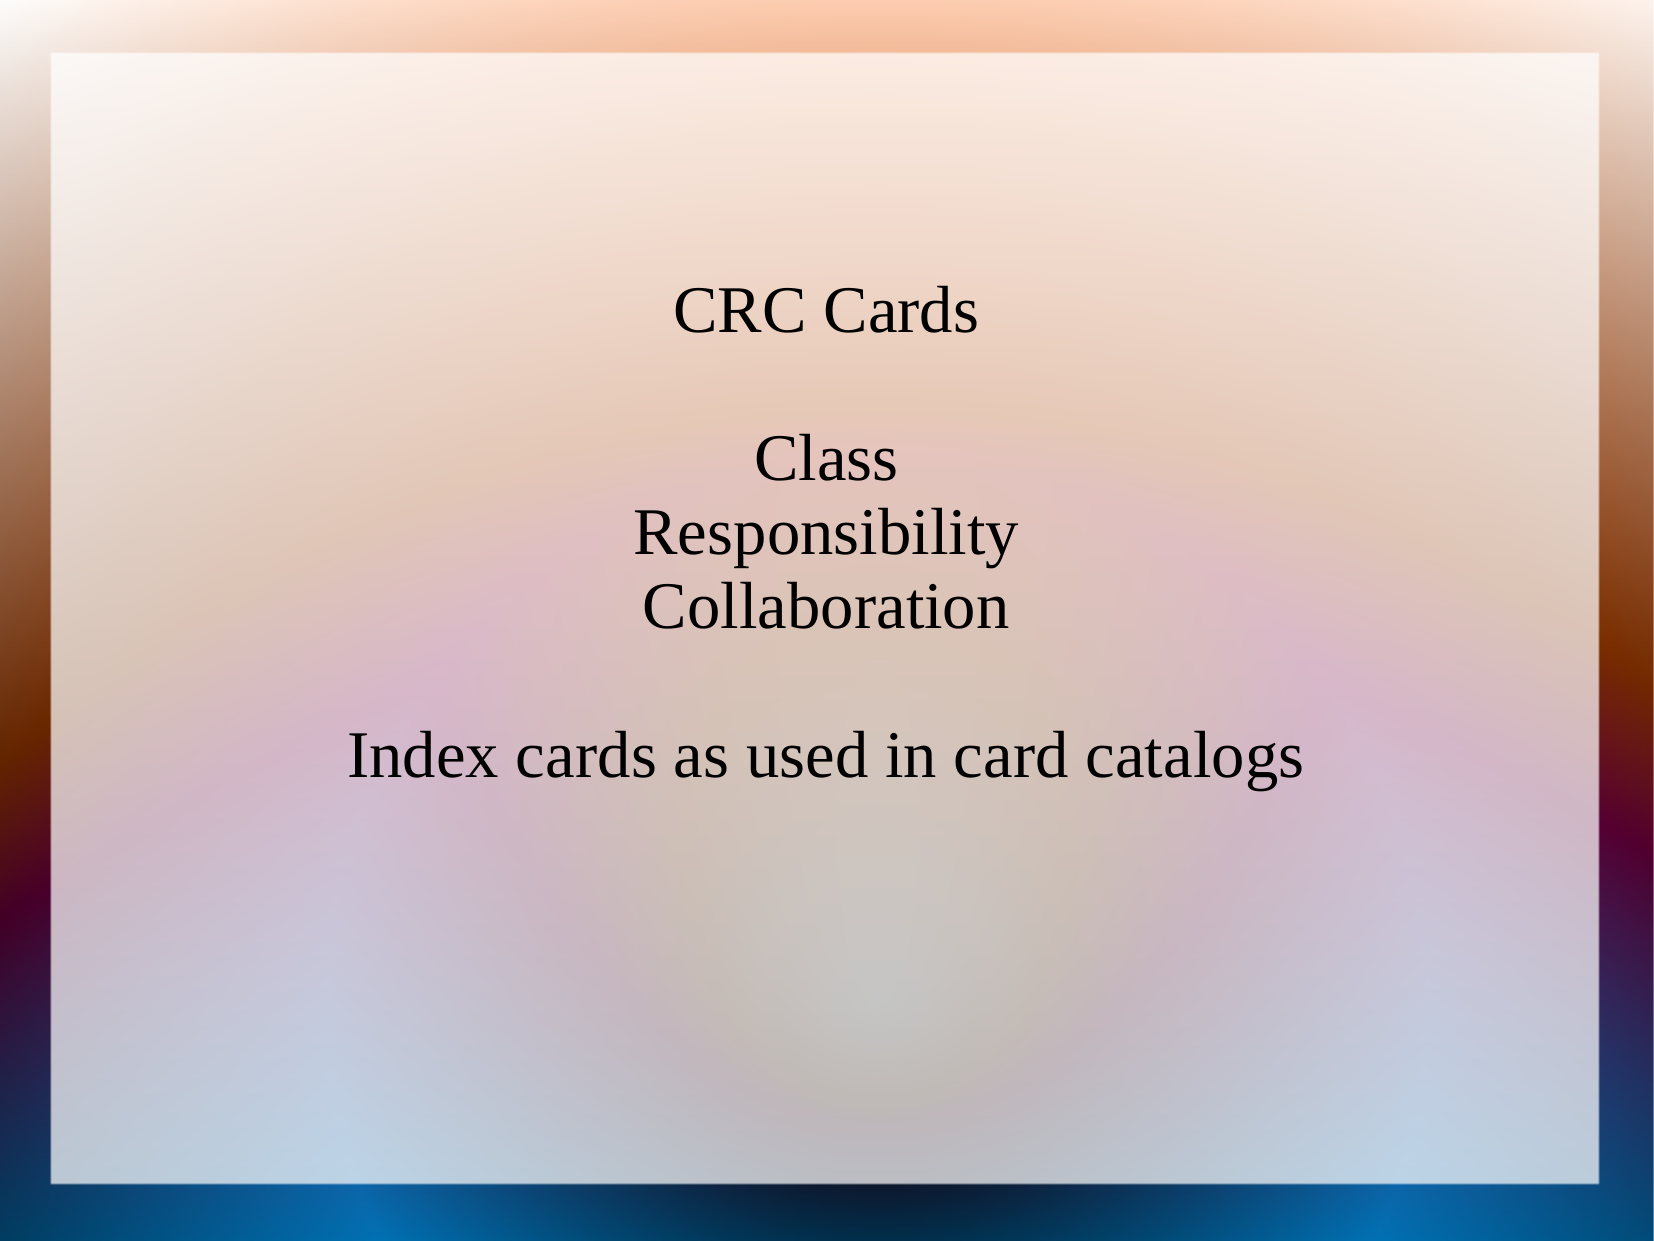

# CRC Cards
Class
Responsibility
Collaboration
Index cards as used in card catalogs